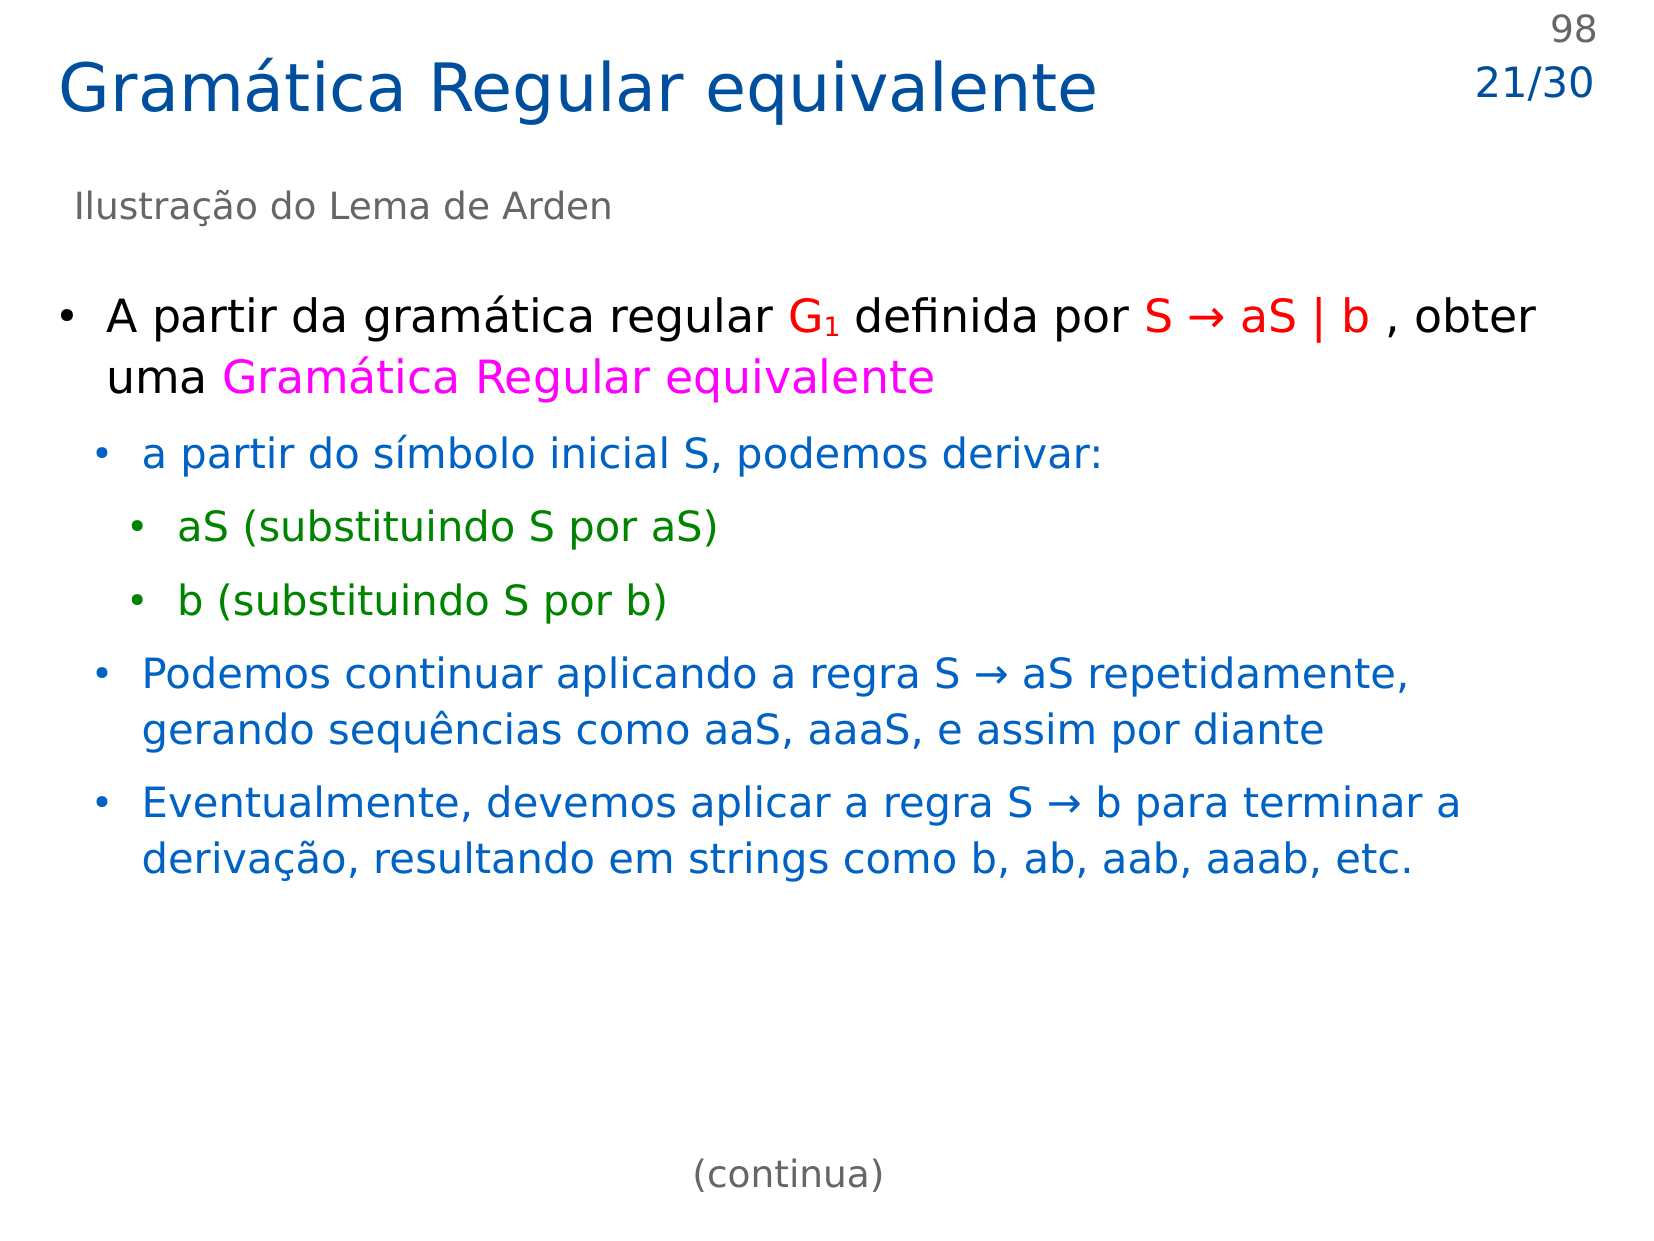

98
# Gramática Regular equivalente
21
Ilustração do Lema de Arden
A partir da gramática regular G1 definida por S → aS | b , obter uma Gramática Regular equivalente
a partir do símbolo inicial S, podemos derivar:
aS (substituindo S por aS)
b (substituindo S por b)
Podemos continuar aplicando a regra S → aS repetidamente, gerando sequências como aaS, aaaS, e assim por diante
Eventualmente, devemos aplicar a regra S → b para terminar a derivação, resultando em strings como b, ab, aab, aaab, etc.
(continua)